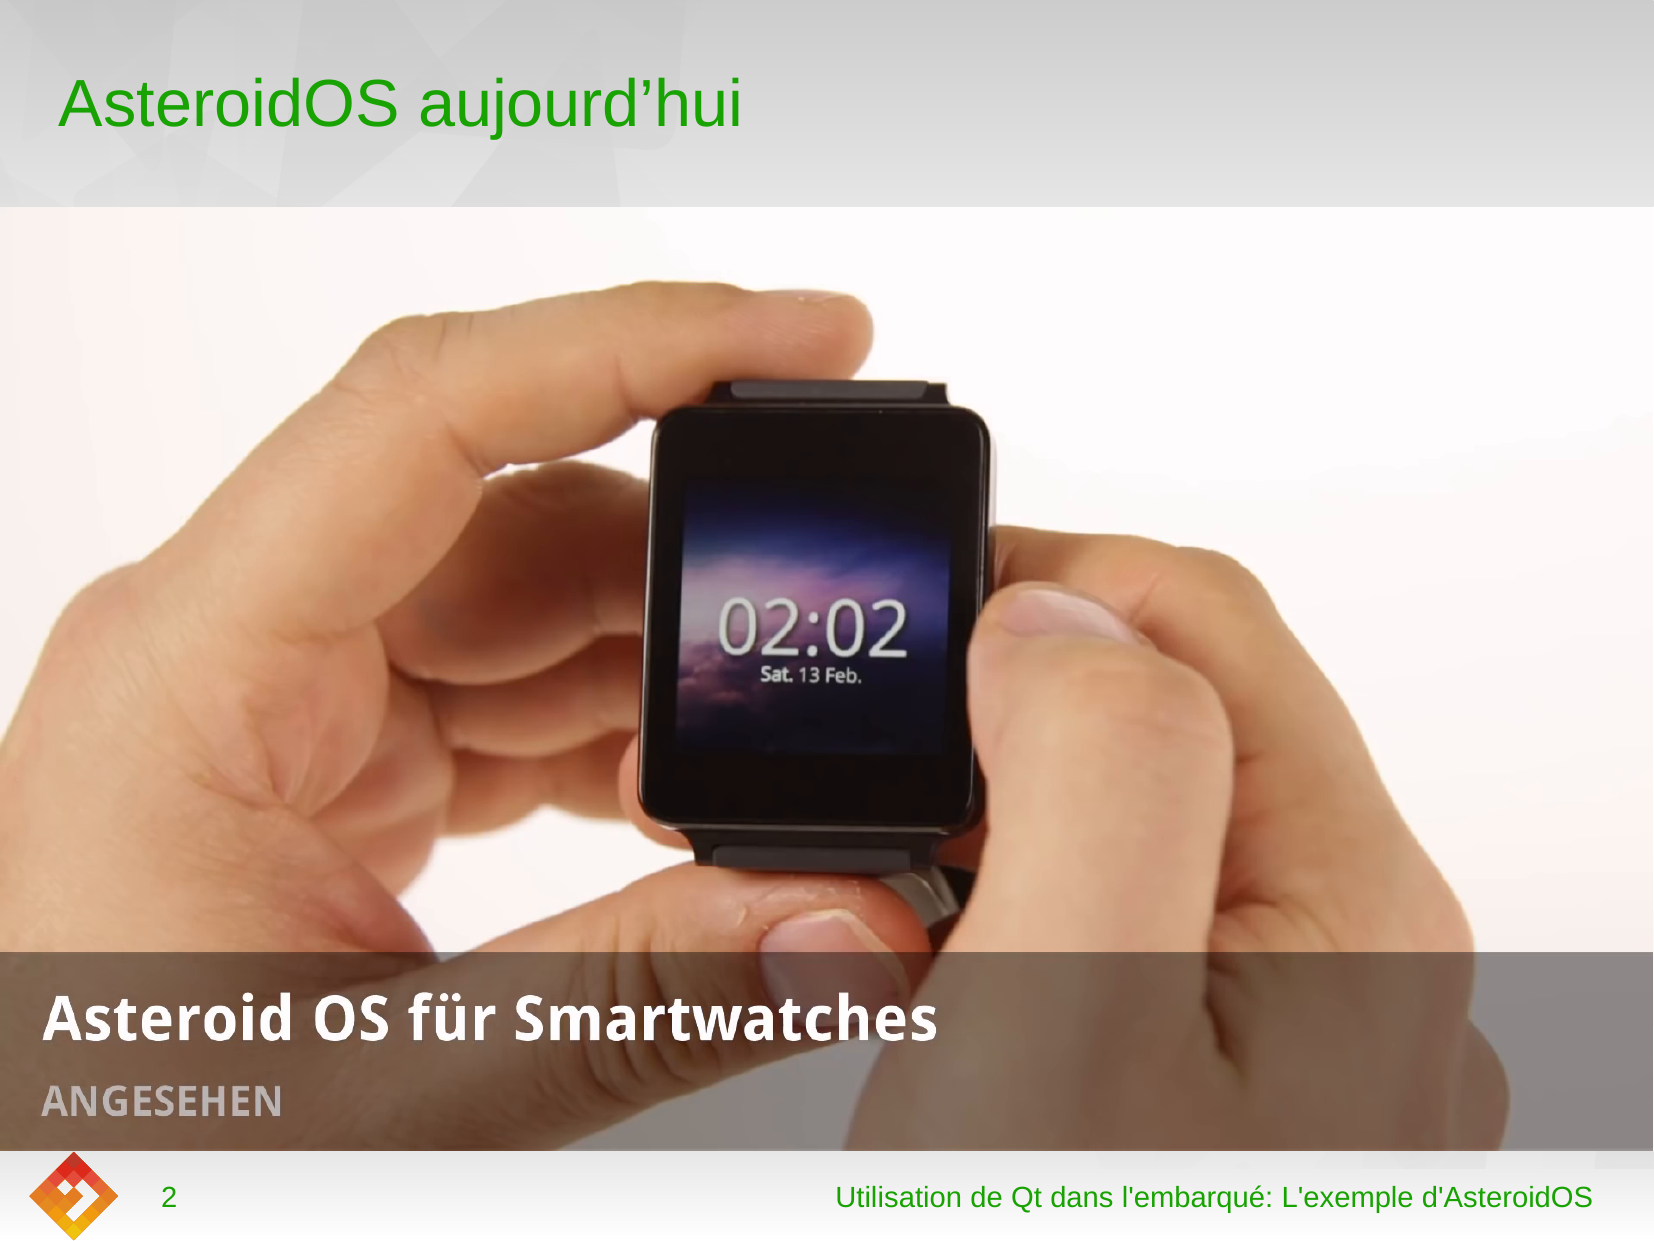

# AsteroidOS aujourd’hui
2
Utilisation de Qt dans l'embarqué: L'exemple d'AsteroidOS